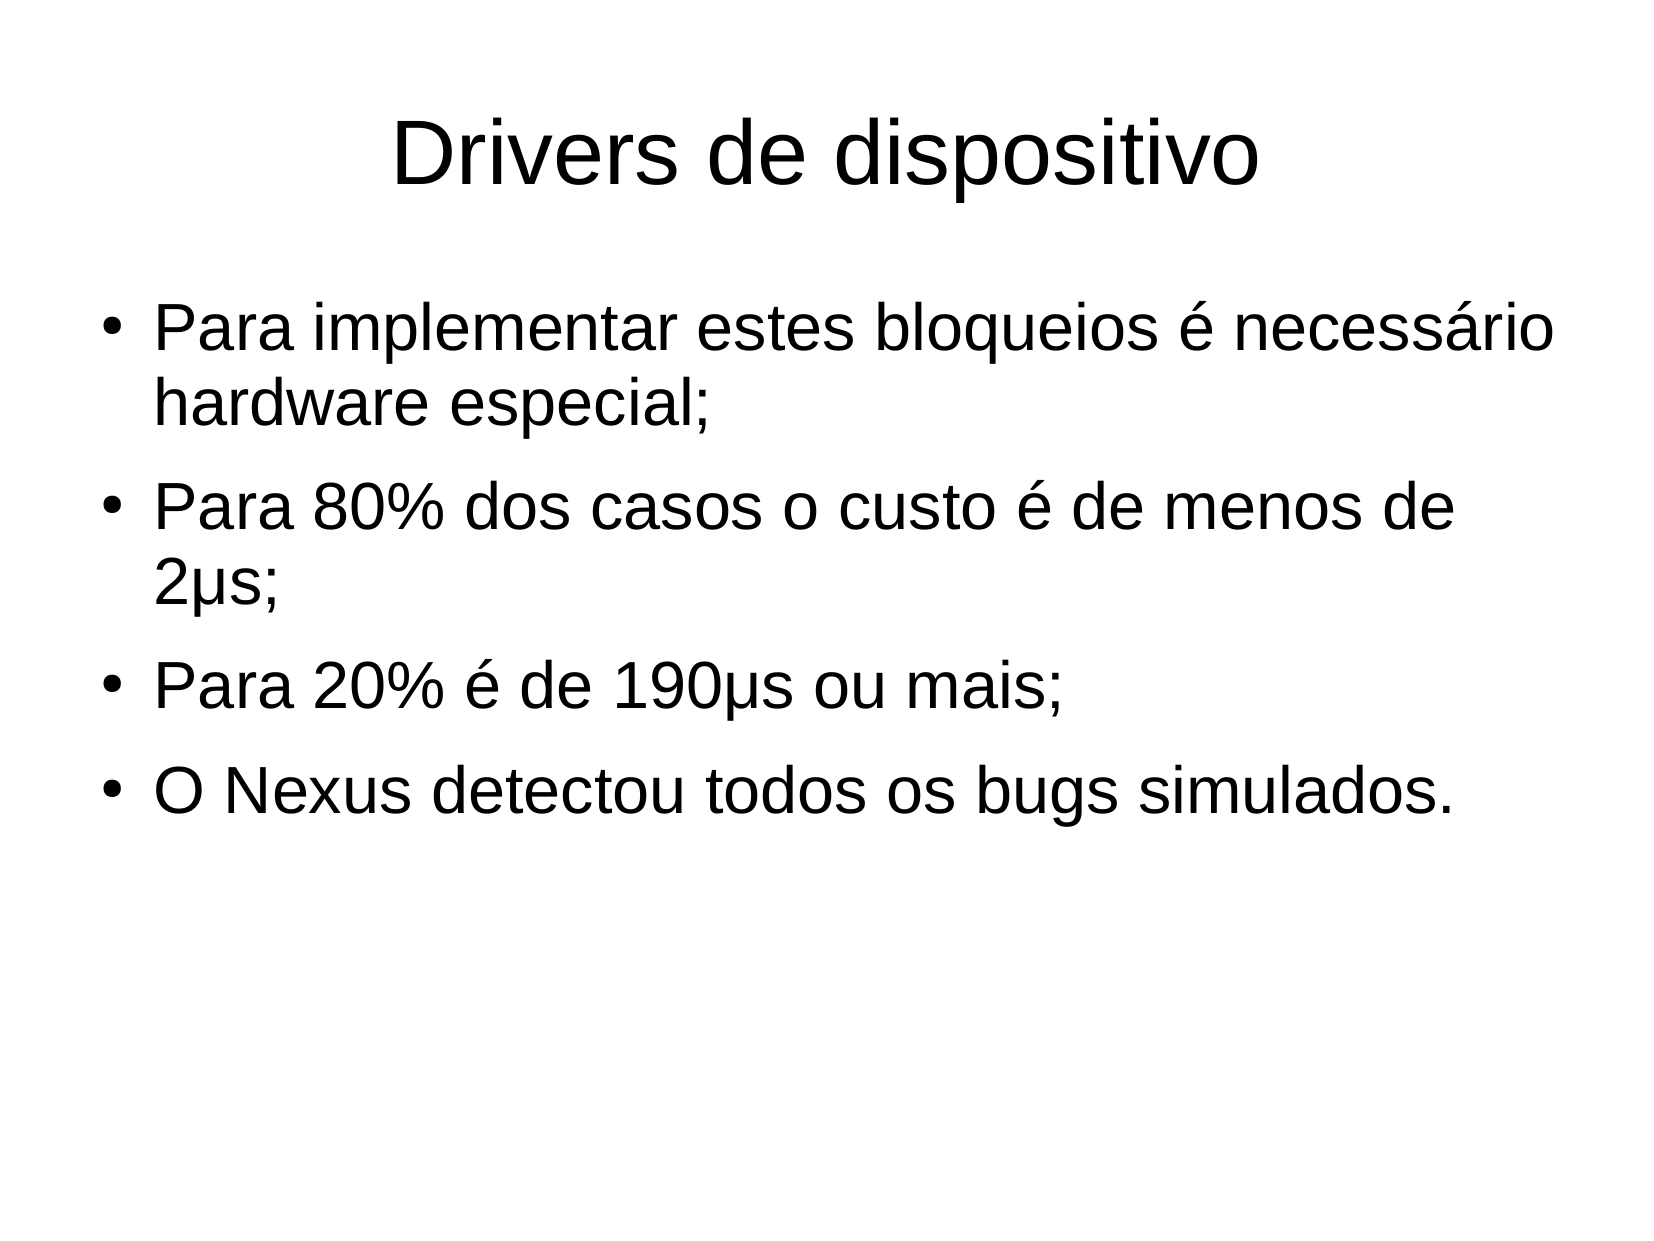

# Drivers de dispositivo
Para implementar estes bloqueios é necessário hardware especial;
Para 80% dos casos o custo é de menos de 2μs;
Para 20% é de 190μs ou mais;
O Nexus detectou todos os bugs simulados.